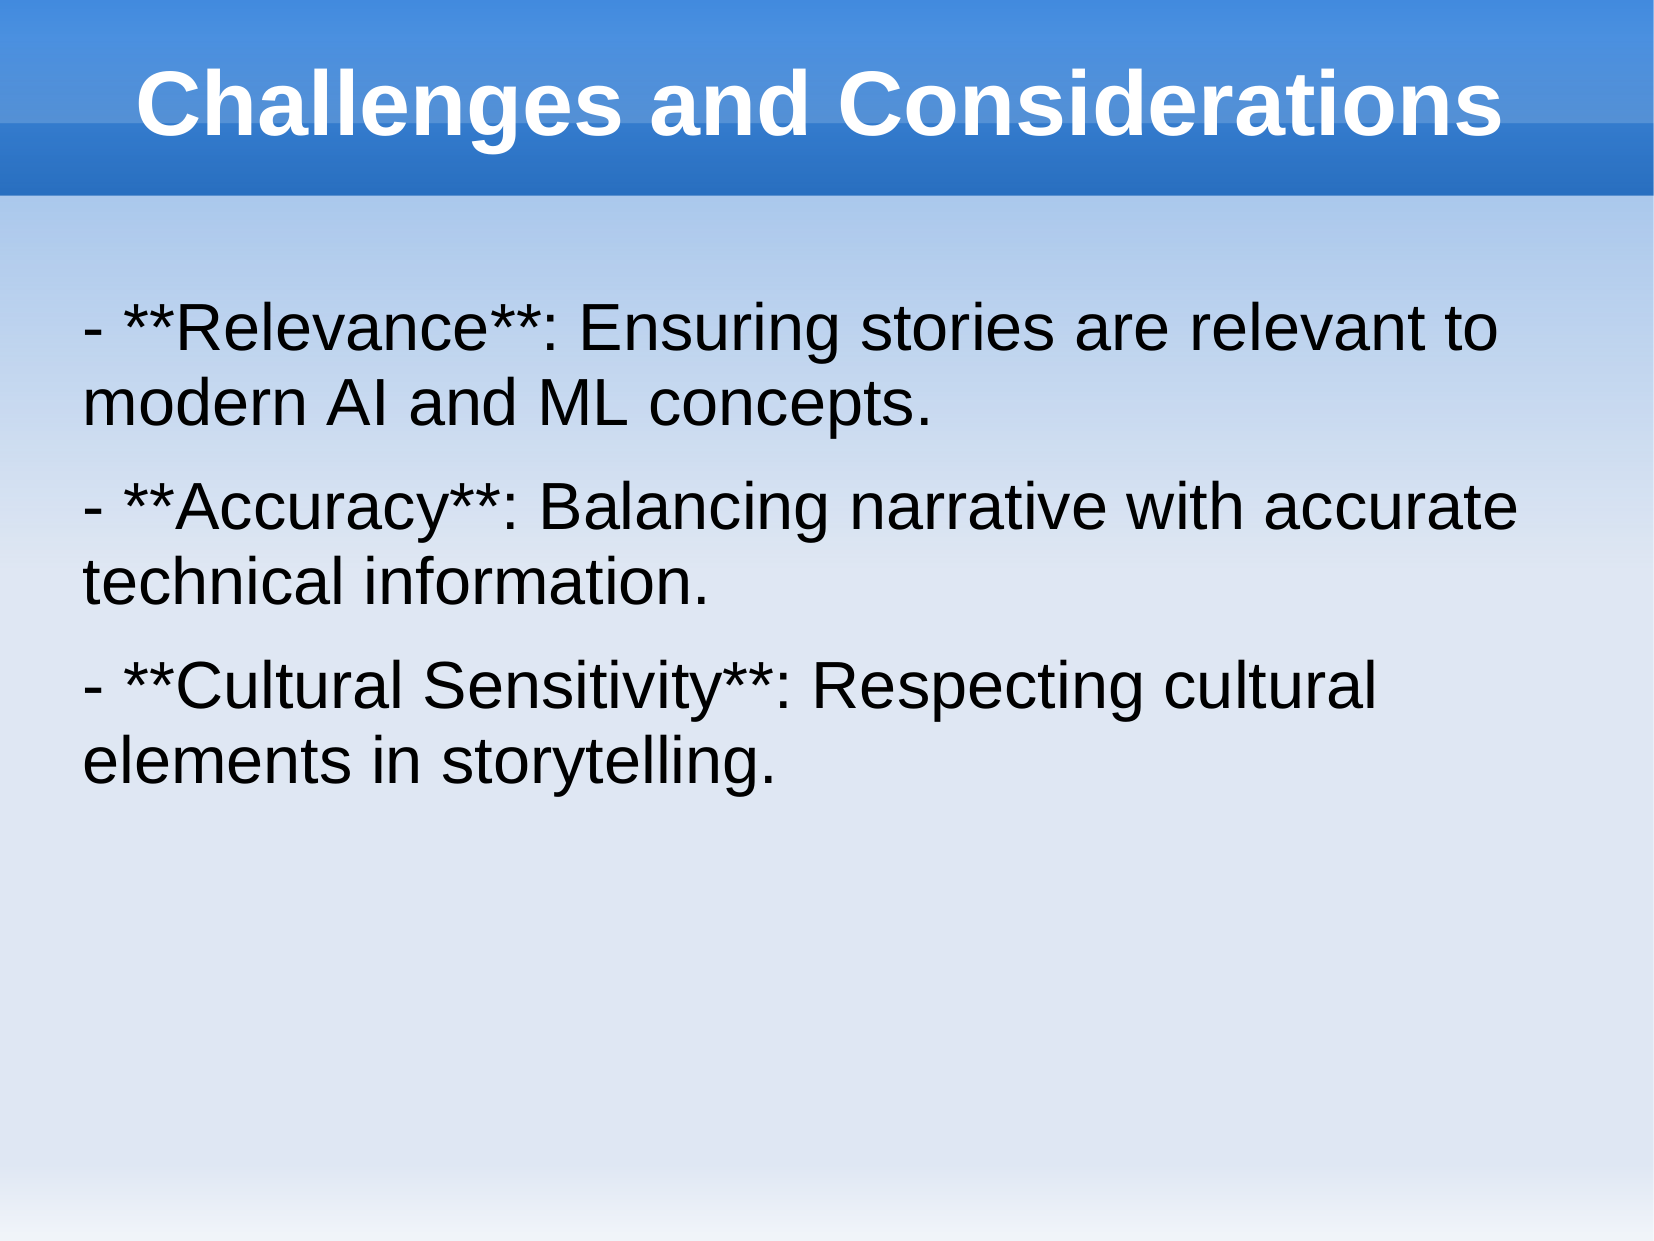

# Challenges and Considerations
- **Relevance**: Ensuring stories are relevant to modern AI and ML concepts.
- **Accuracy**: Balancing narrative with accurate technical information.
- **Cultural Sensitivity**: Respecting cultural elements in storytelling.